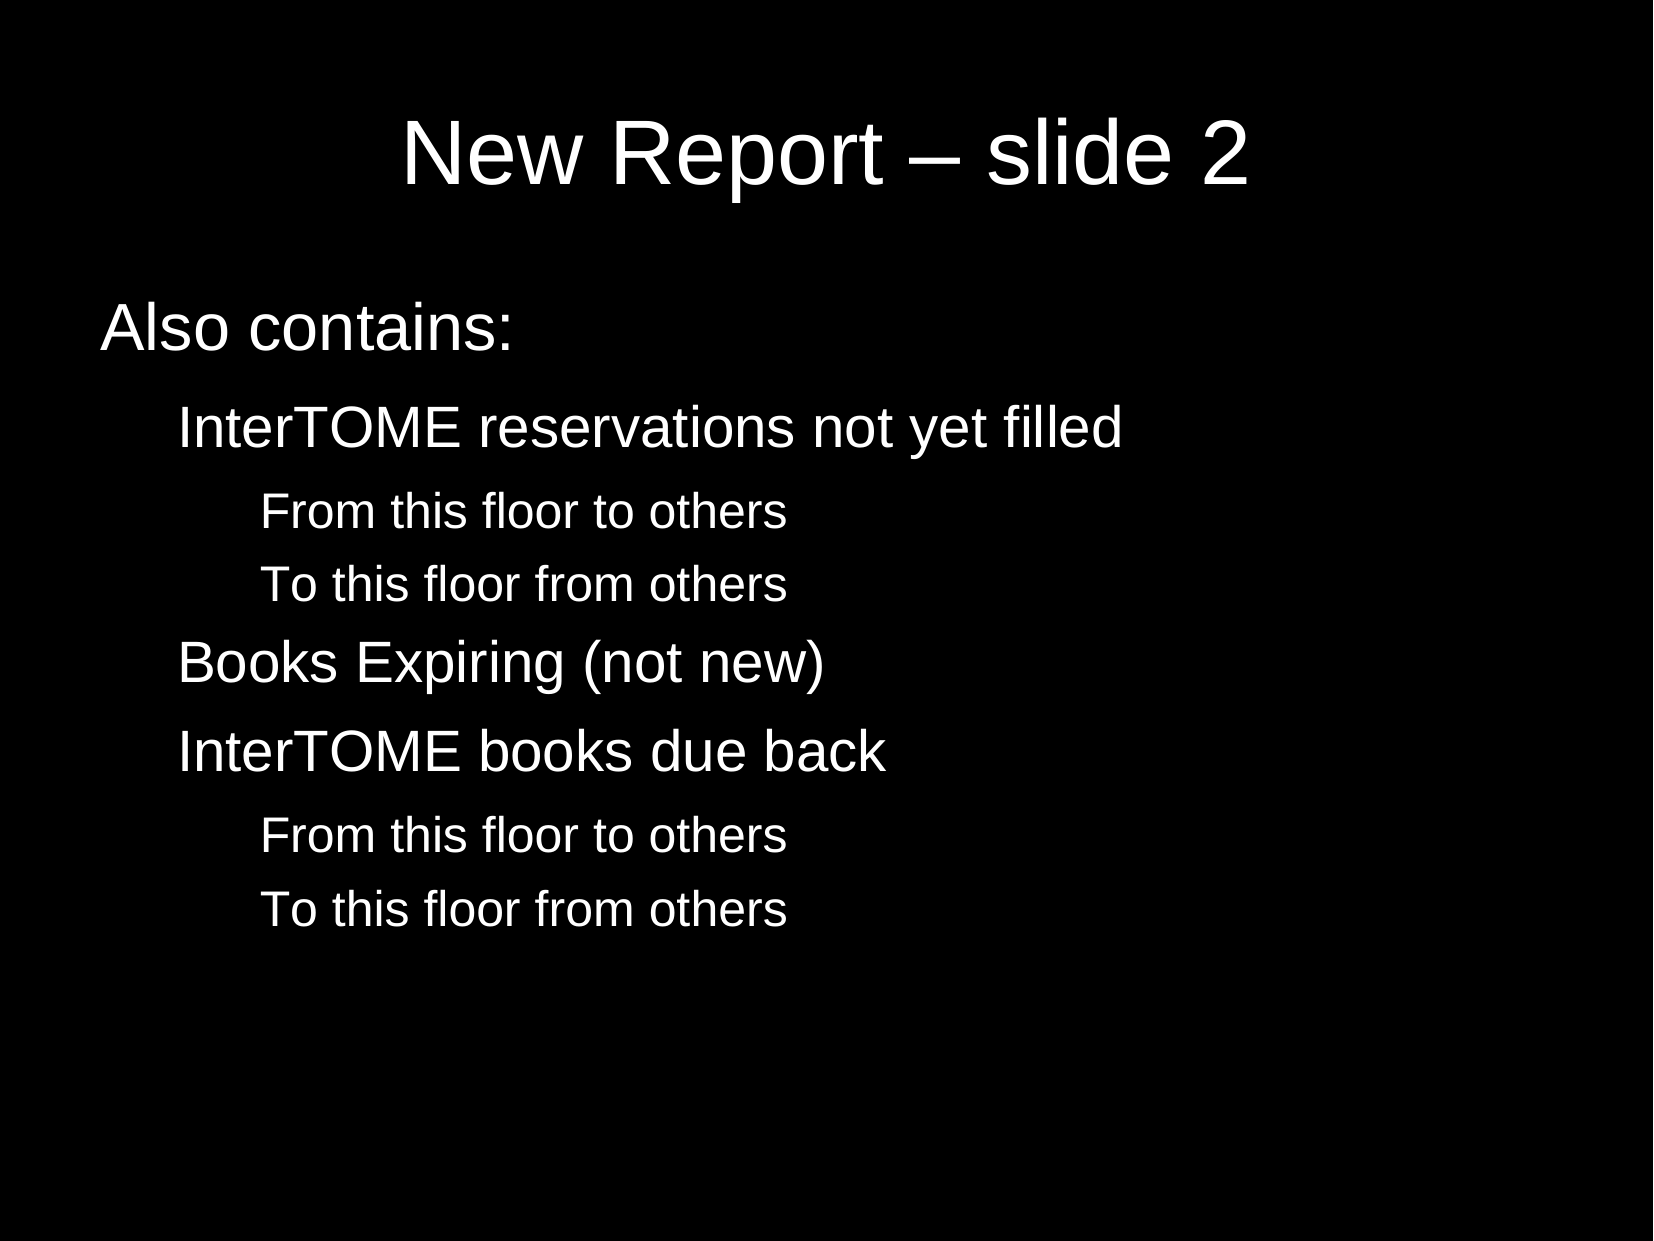

# New Report – slide 2
Also contains:
InterTOME reservations not yet filled
From this floor to others
To this floor from others
Books Expiring (not new)
InterTOME books due back
From this floor to others
To this floor from others